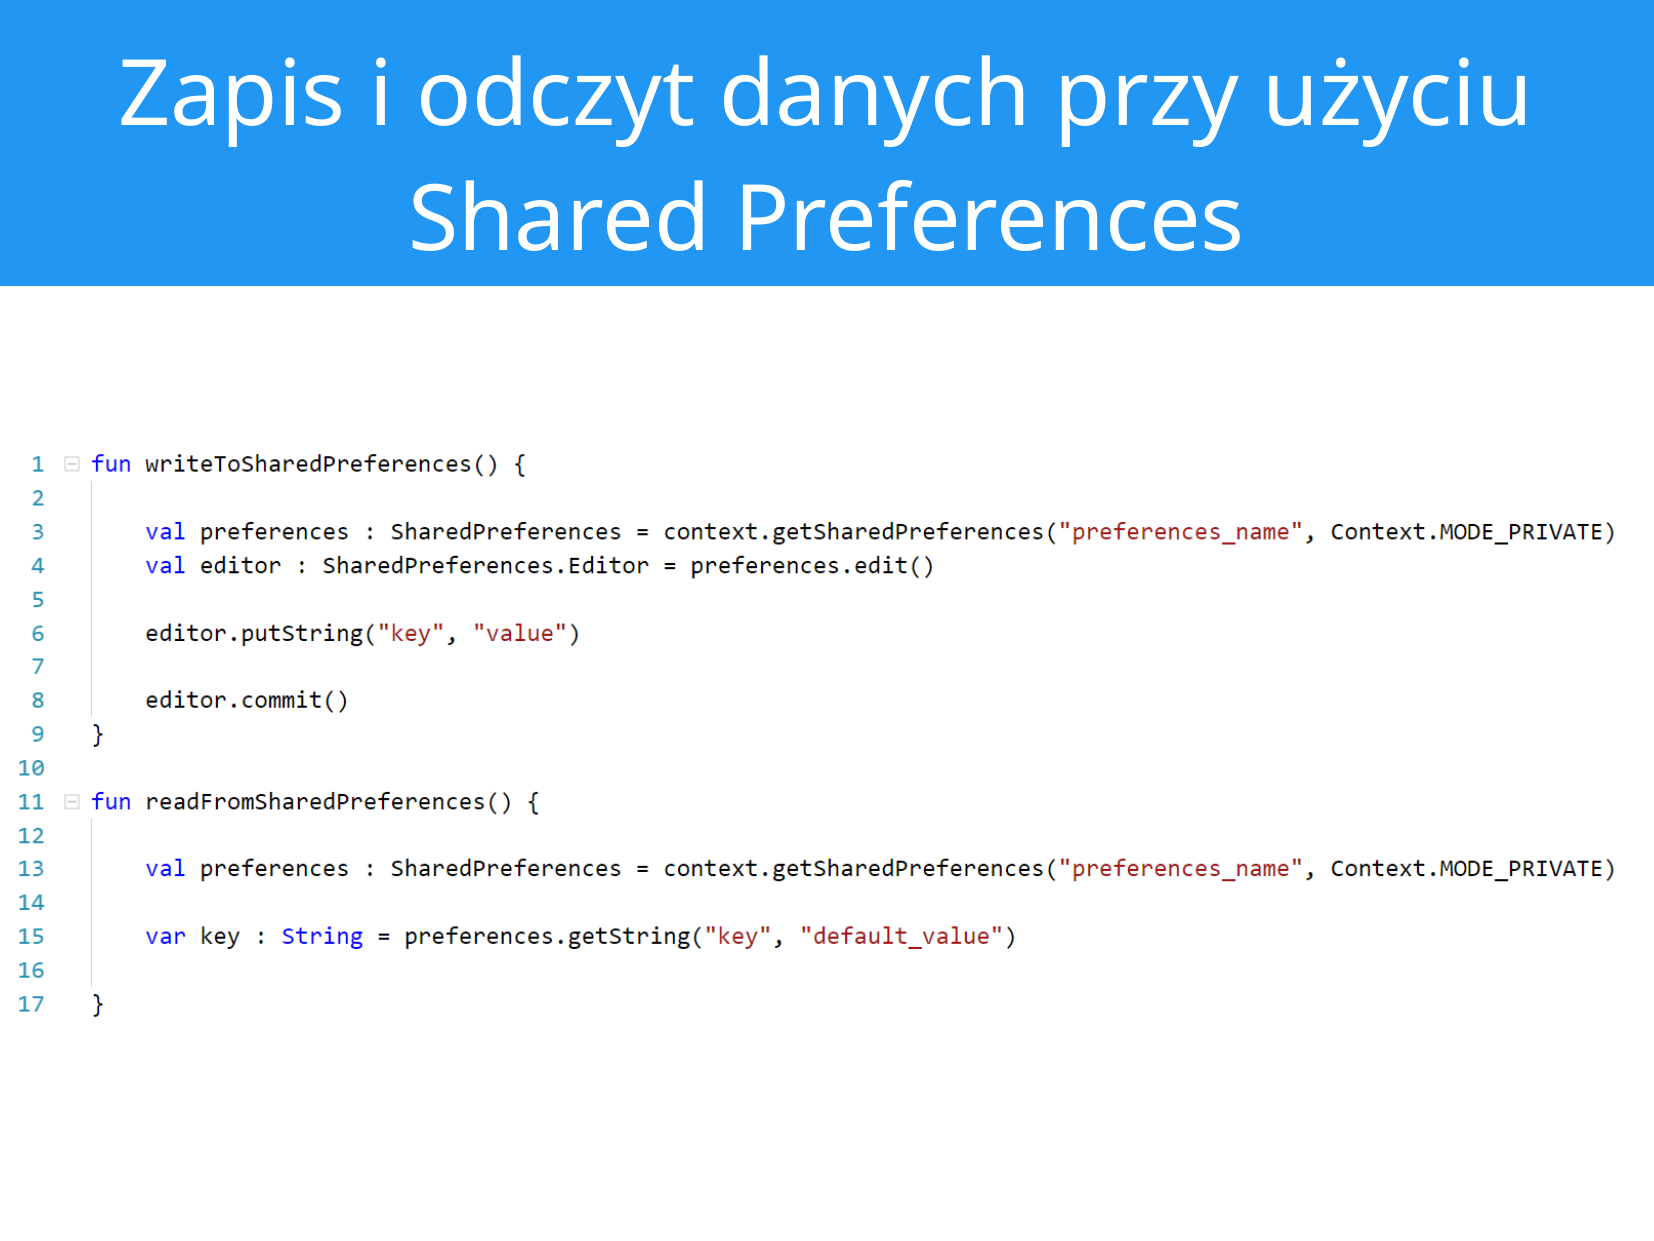

# Zapis i odczyt danych przy użyciu Shared Preferences